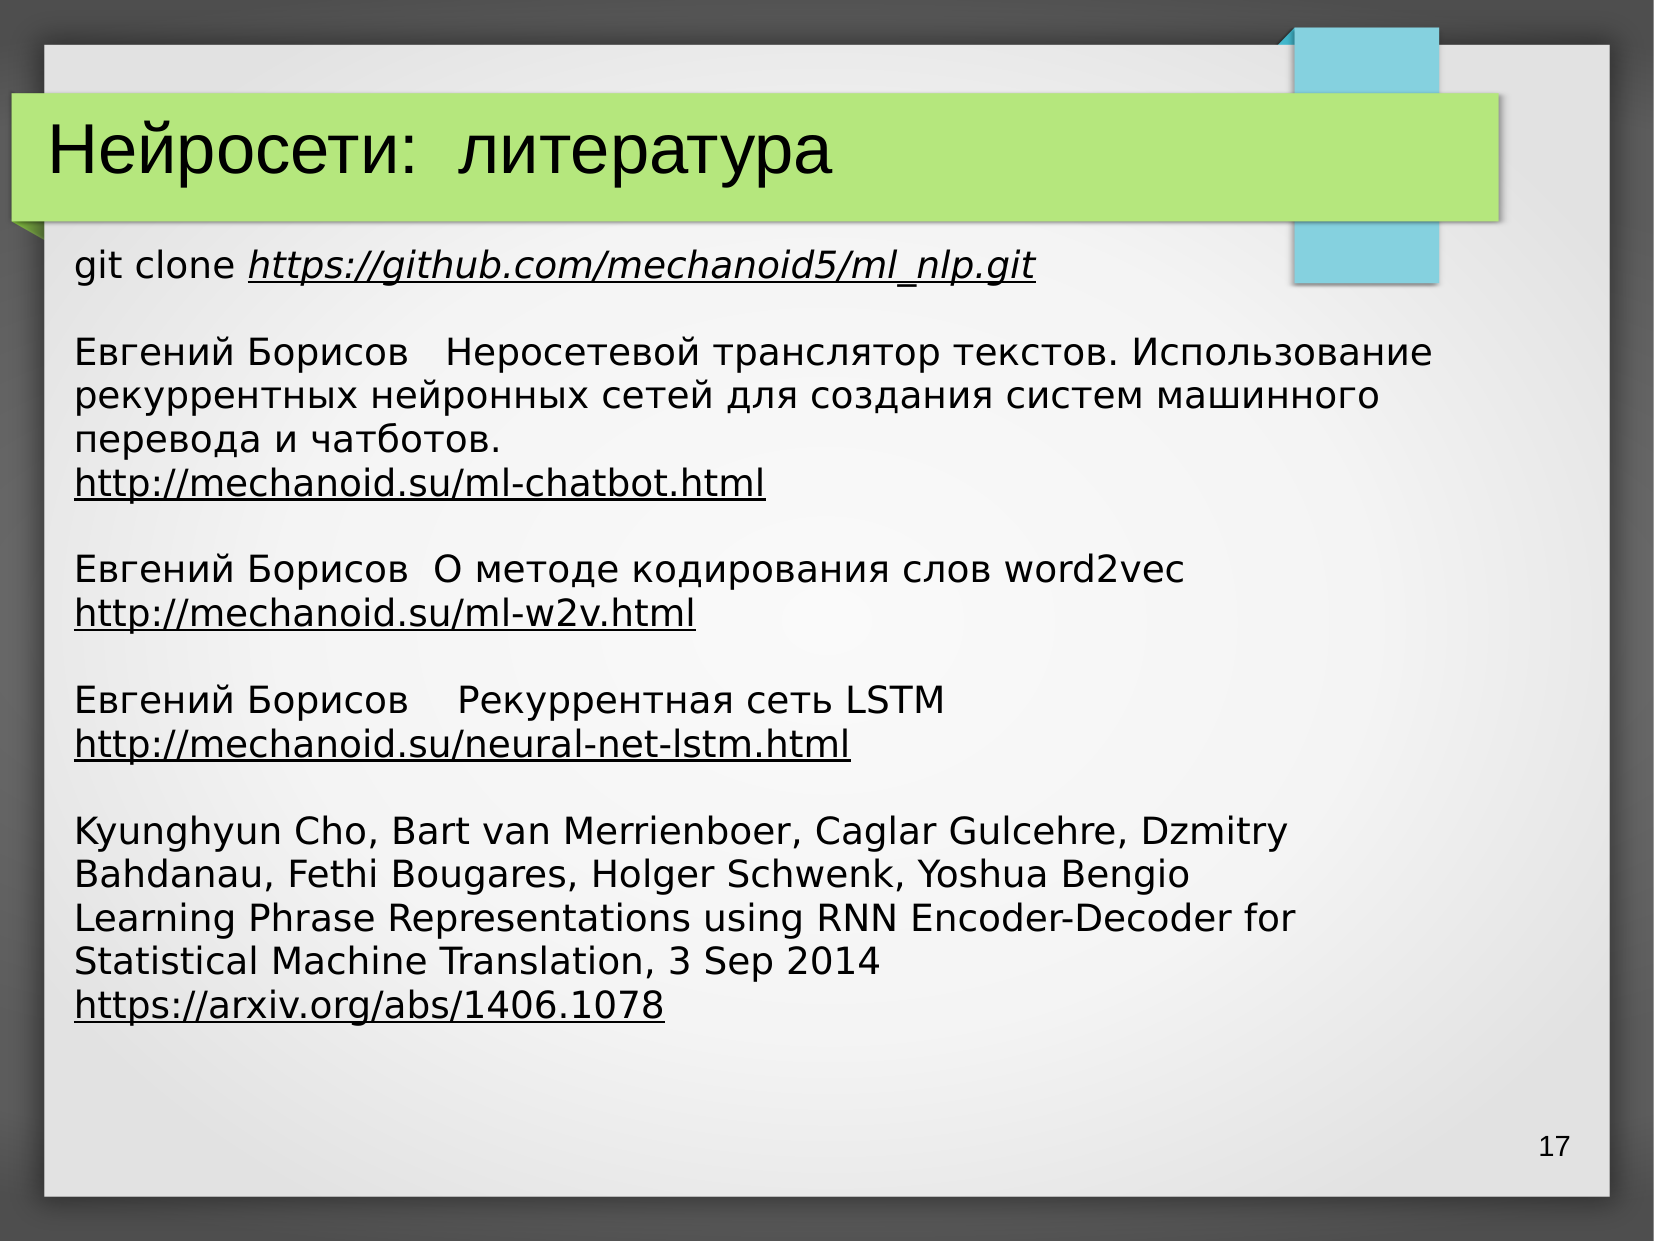

# Нейросети: литература
git clone https://github.com/mechanoid5/ml_nlp.git
Евгений Борисов Неросетевой транслятор текстов. Использование рекуррентных нейронных сетей для создания систем машинного перевода и чатботов.
http://mechanoid.su/ml-chatbot.html
Евгений Борисов О методе кодирования слов word2vec
http://mechanoid.su/ml-w2v.html
Евгений Борисов Рекуррентная сеть LSTM
http://mechanoid.su/neural-net-lstm.html
Kyunghyun Cho, Bart van Merrienboer, Caglar Gulcehre, Dzmitry Bahdanau, Fethi Bougares, Holger Schwenk, Yoshua Bengio
Learning Phrase Representations using RNN Encoder-Decoder for Statistical Machine Translation, 3 Sep 2014
https://arxiv.org/abs/1406.1078
17